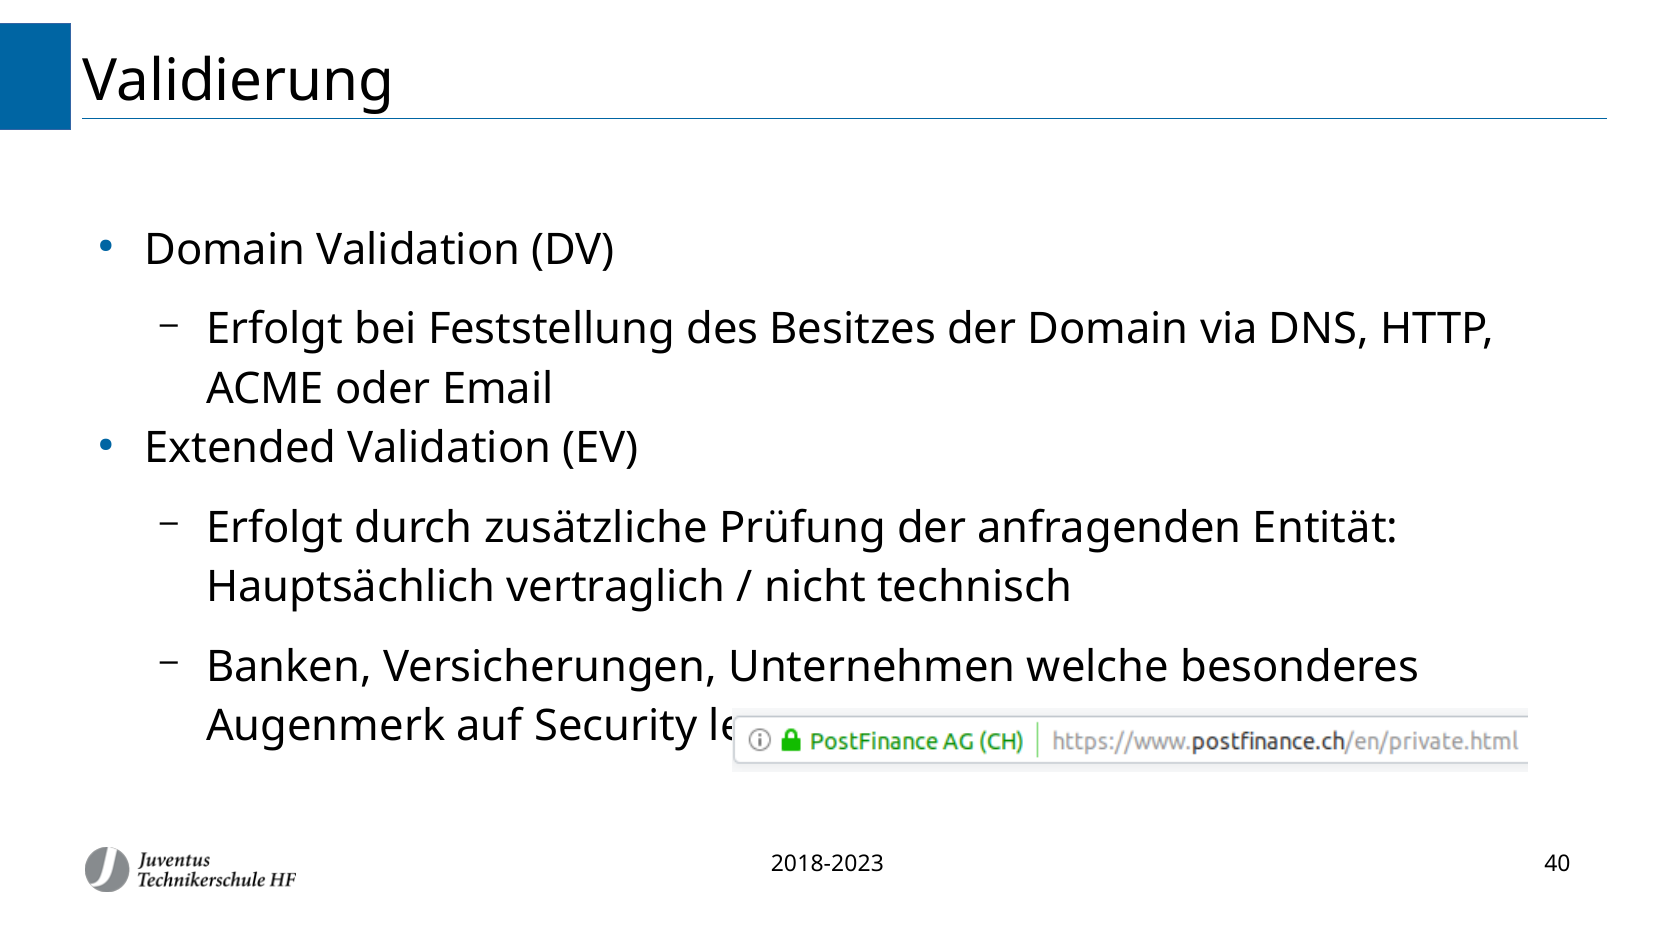

# Validierung
Domain Validation (DV)
Erfolgt bei Feststellung des Besitzes der Domain via DNS, HTTP, ACME oder Email
Extended Validation (EV)
Erfolgt durch zusätzliche Prüfung der anfragenden Entität: Hauptsächlich vertraglich / nicht technisch
Banken, Versicherungen, Unternehmen welche besonderes Augenmerk auf Security legen
2018-2023
40